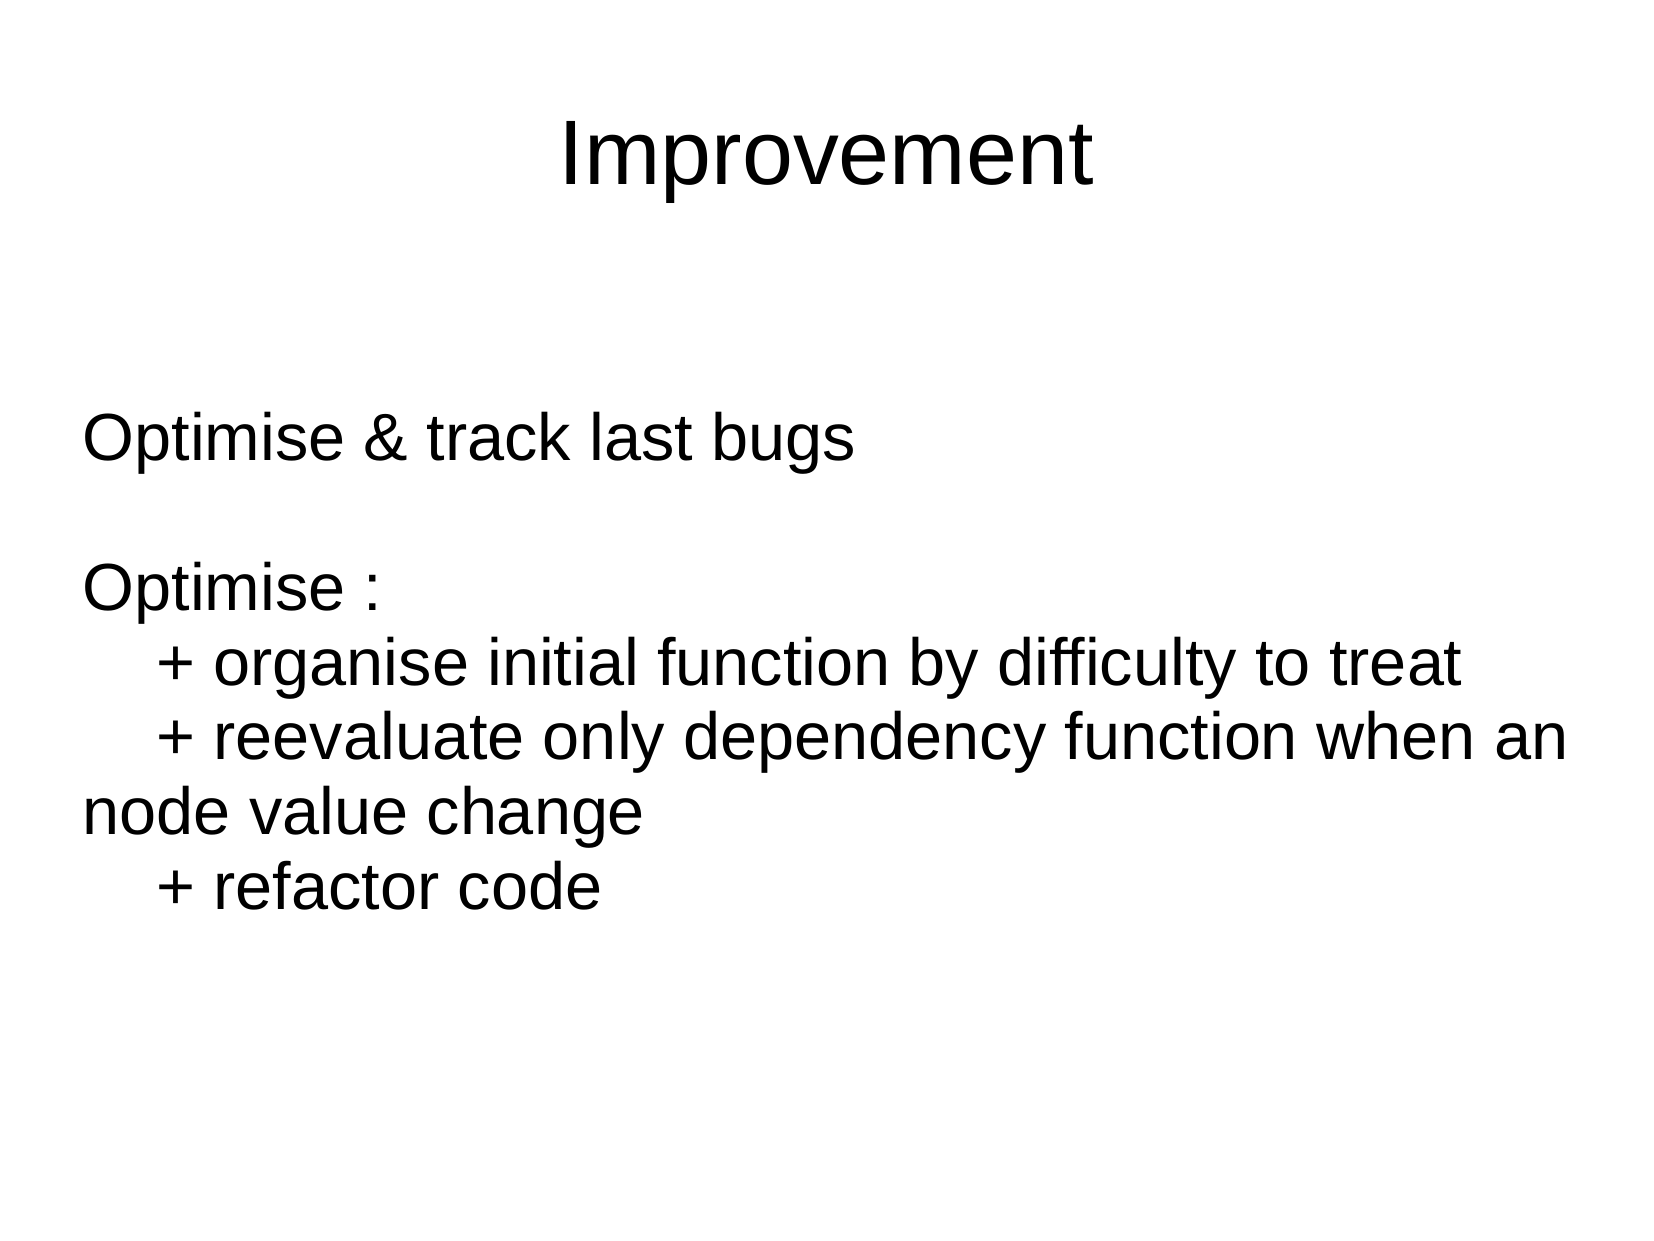

# Improvement
Optimise & track last bugs
Optimise :
	+ organise initial function by difficulty to treat
	+ reevaluate only dependency function when an node value change
	+ refactor code